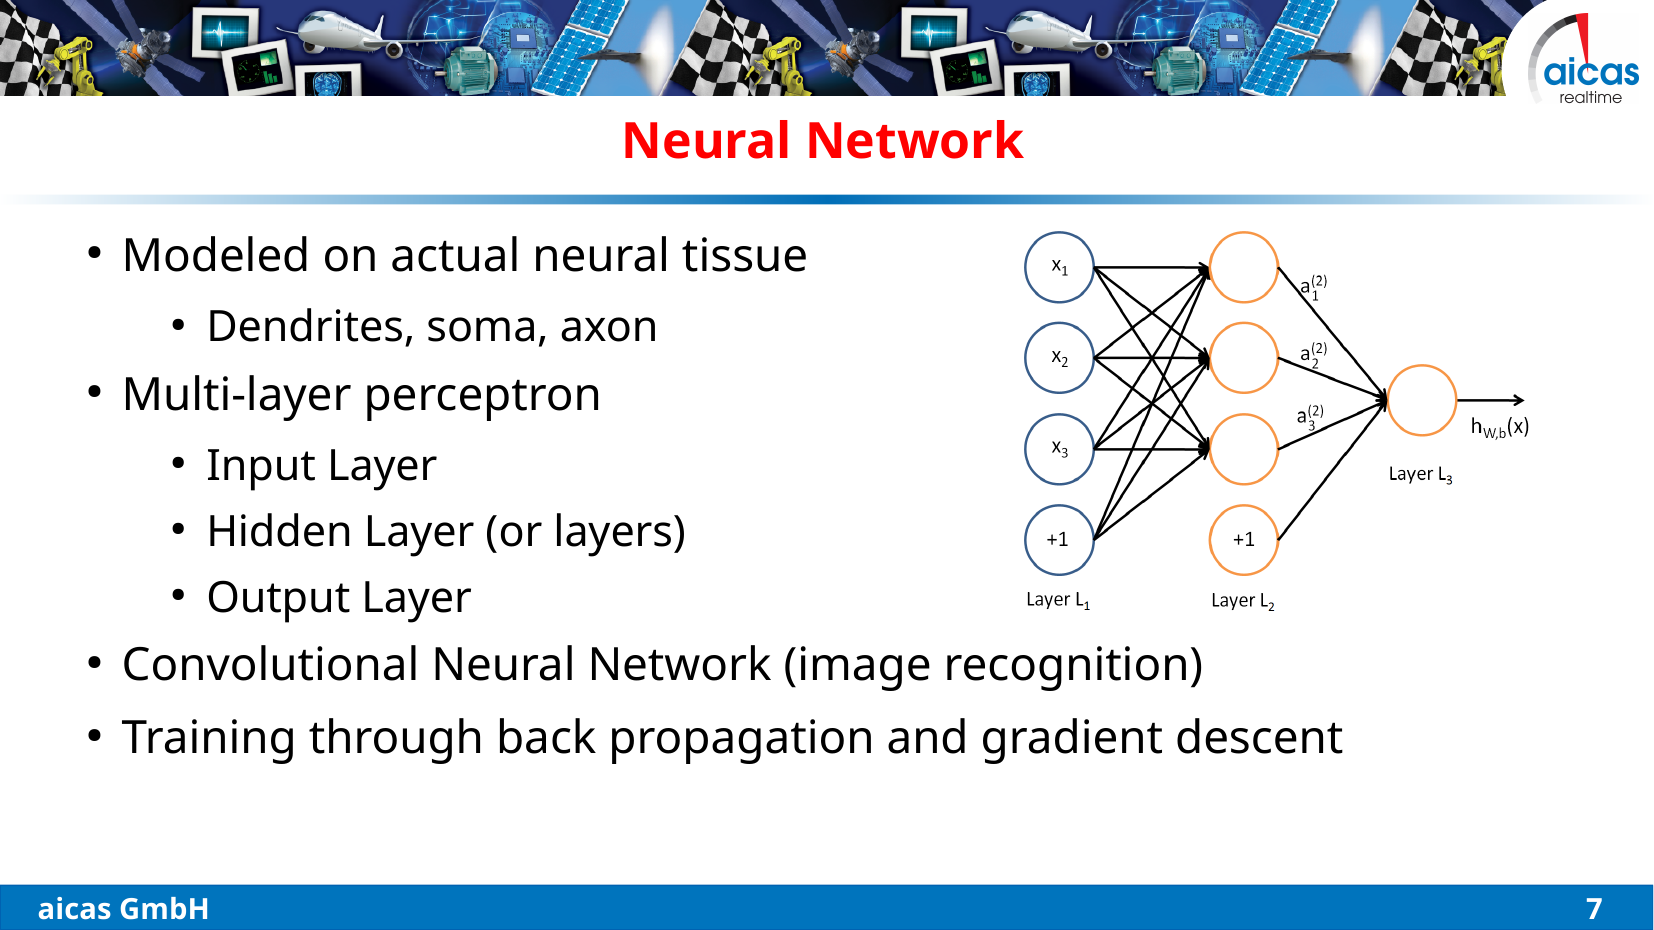

# Neural Network
Modeled on actual neural tissue
Dendrites, soma, axon
Multi-layer perceptron
Input Layer
Hidden Layer (or layers)
Output Layer
Convolutional Neural Network (image recognition)
Training through back propagation and gradient descent